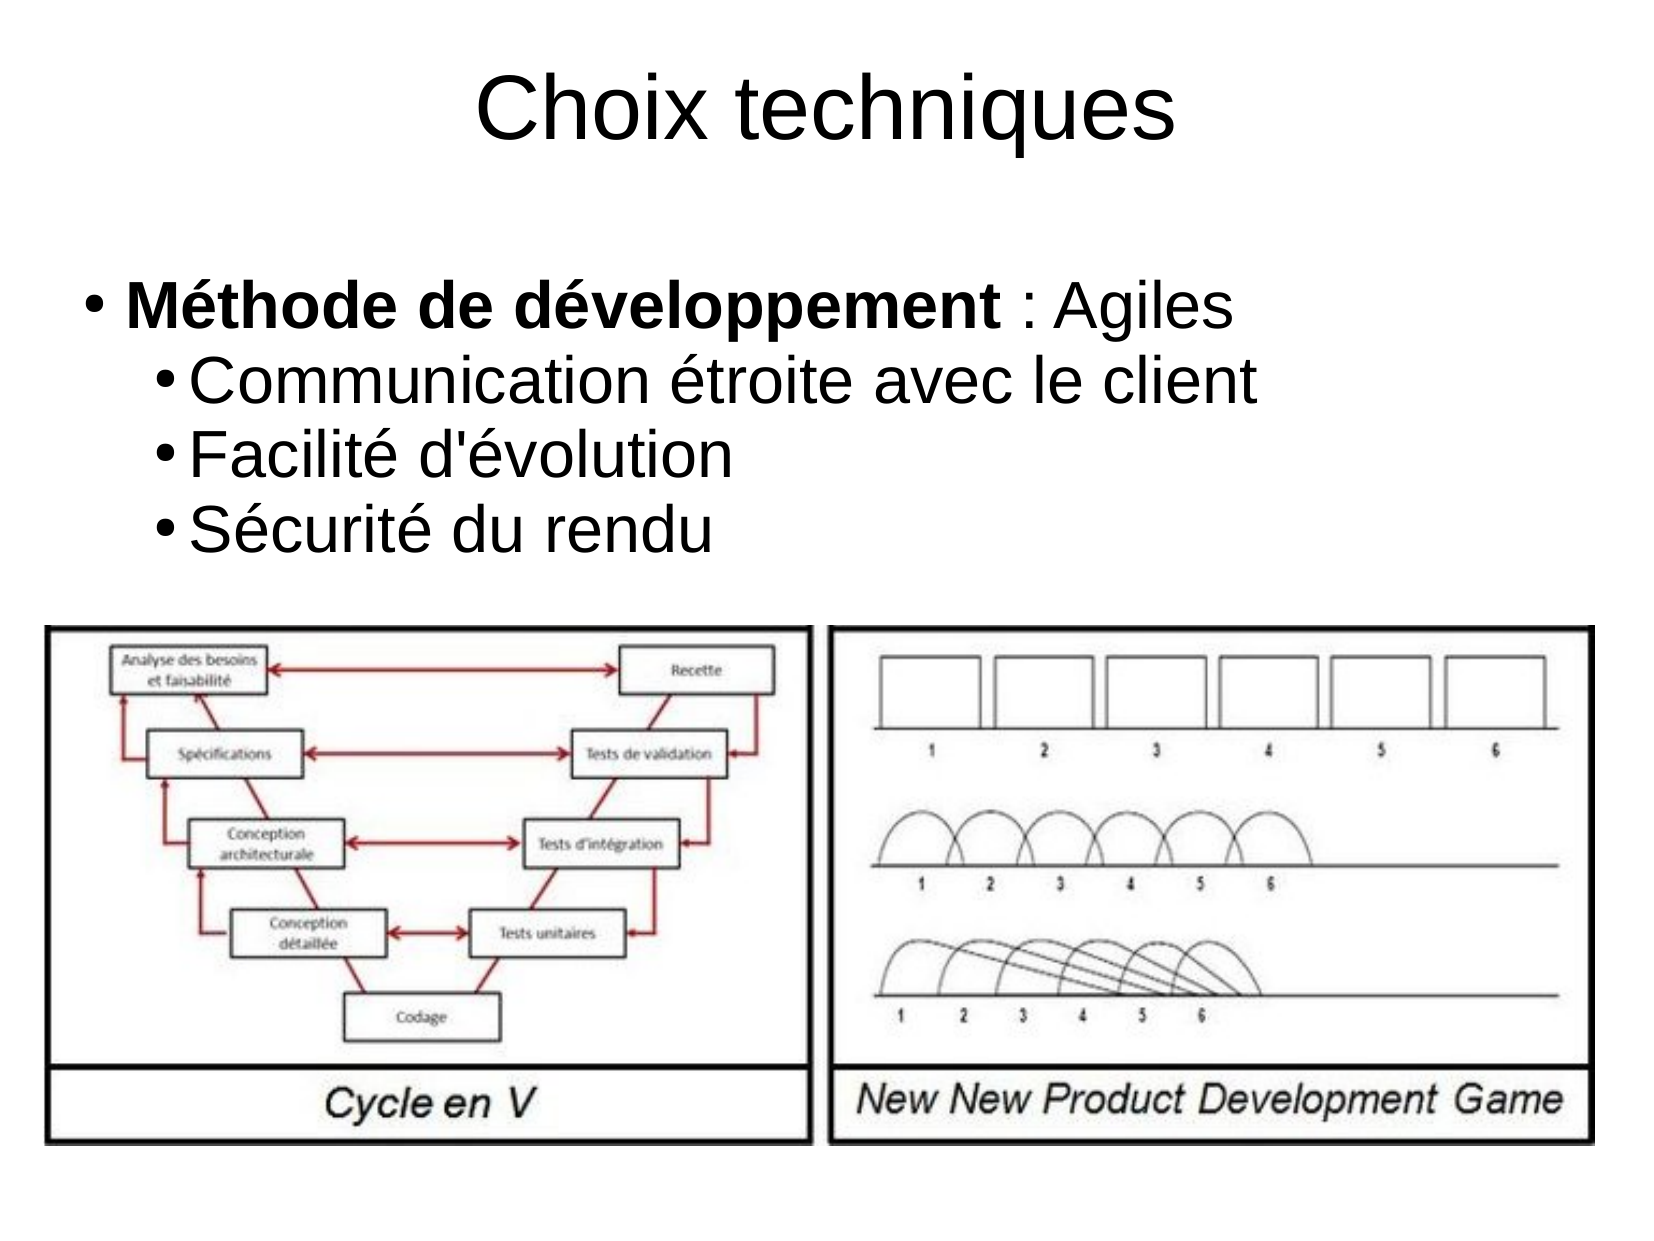

# Choix techniques
 Méthode de développement : Agiles
Communication étroite avec le client
Facilité d'évolution
Sécurité du rendu